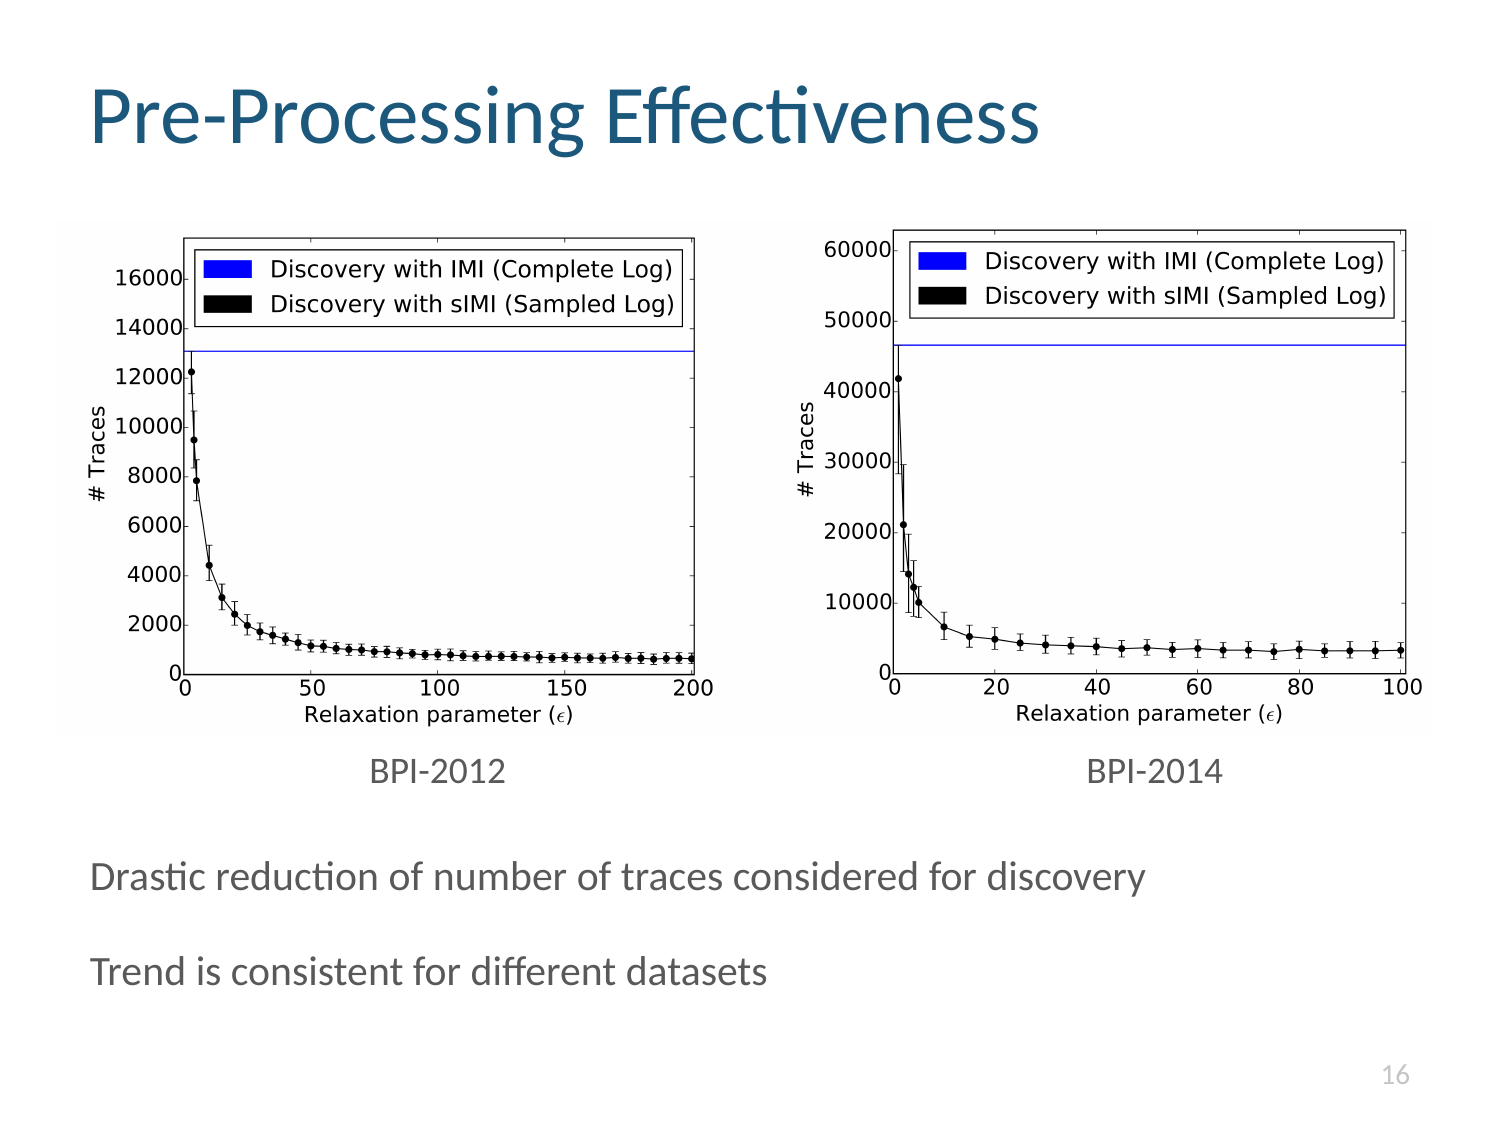

Pre-Processing Effectiveness
BPI-2012
BPI-2014
Drastic reduction of number of traces considered for discovery
Trend is consistent for different datasets